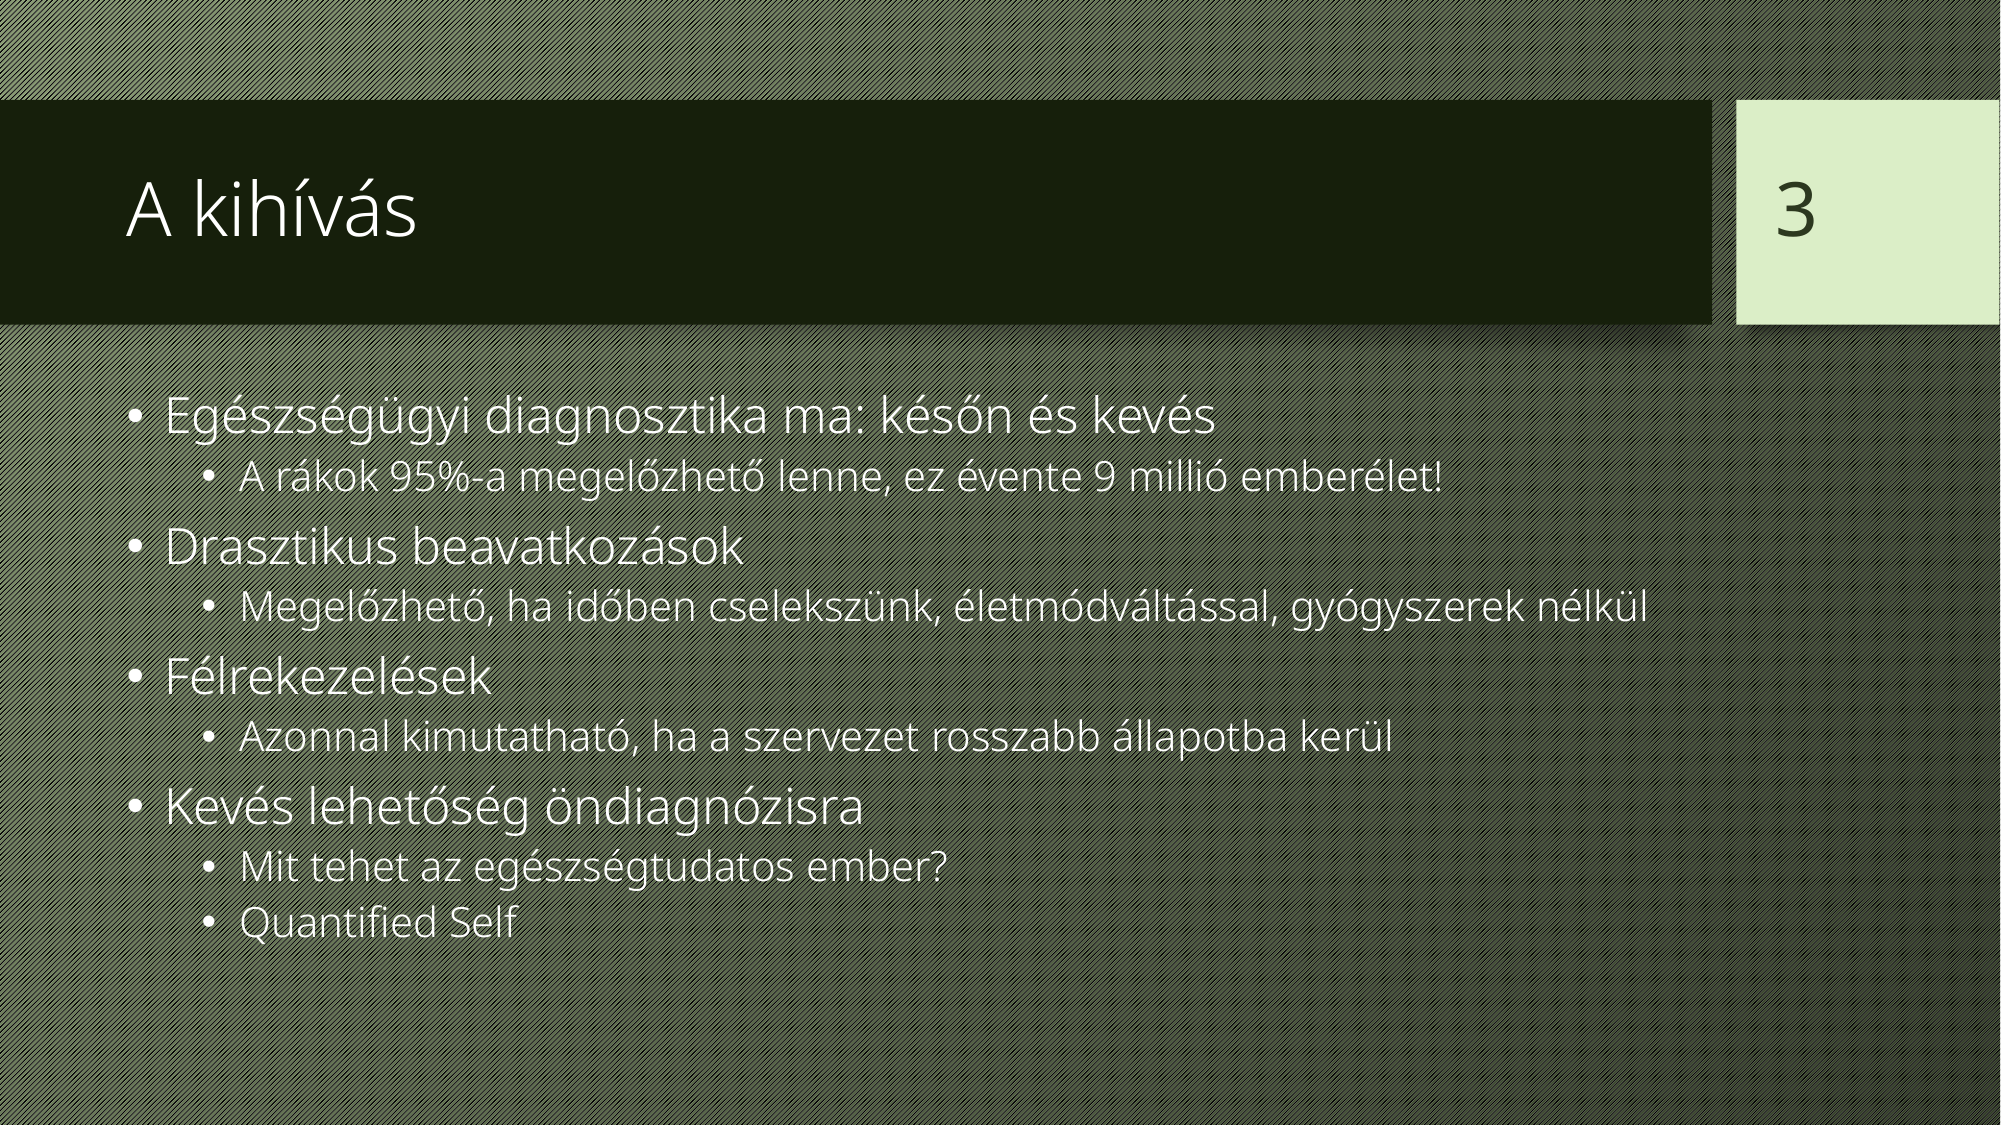

# A kihívás
Egészségügyi diagnosztika ma: későn és kevés
A rákok 95%-a megelőzhető lenne, ez évente 9 millió emberélet!
Drasztikus beavatkozások
Megelőzhető, ha időben cselekszünk, életmódváltással, gyógyszerek nélkül
Félrekezelések
Azonnal kimutatható, ha a szervezet rosszabb állapotba kerül
Kevés lehetőség öndiagnózisra
Mit tehet az egészségtudatos ember?
Quantified Self